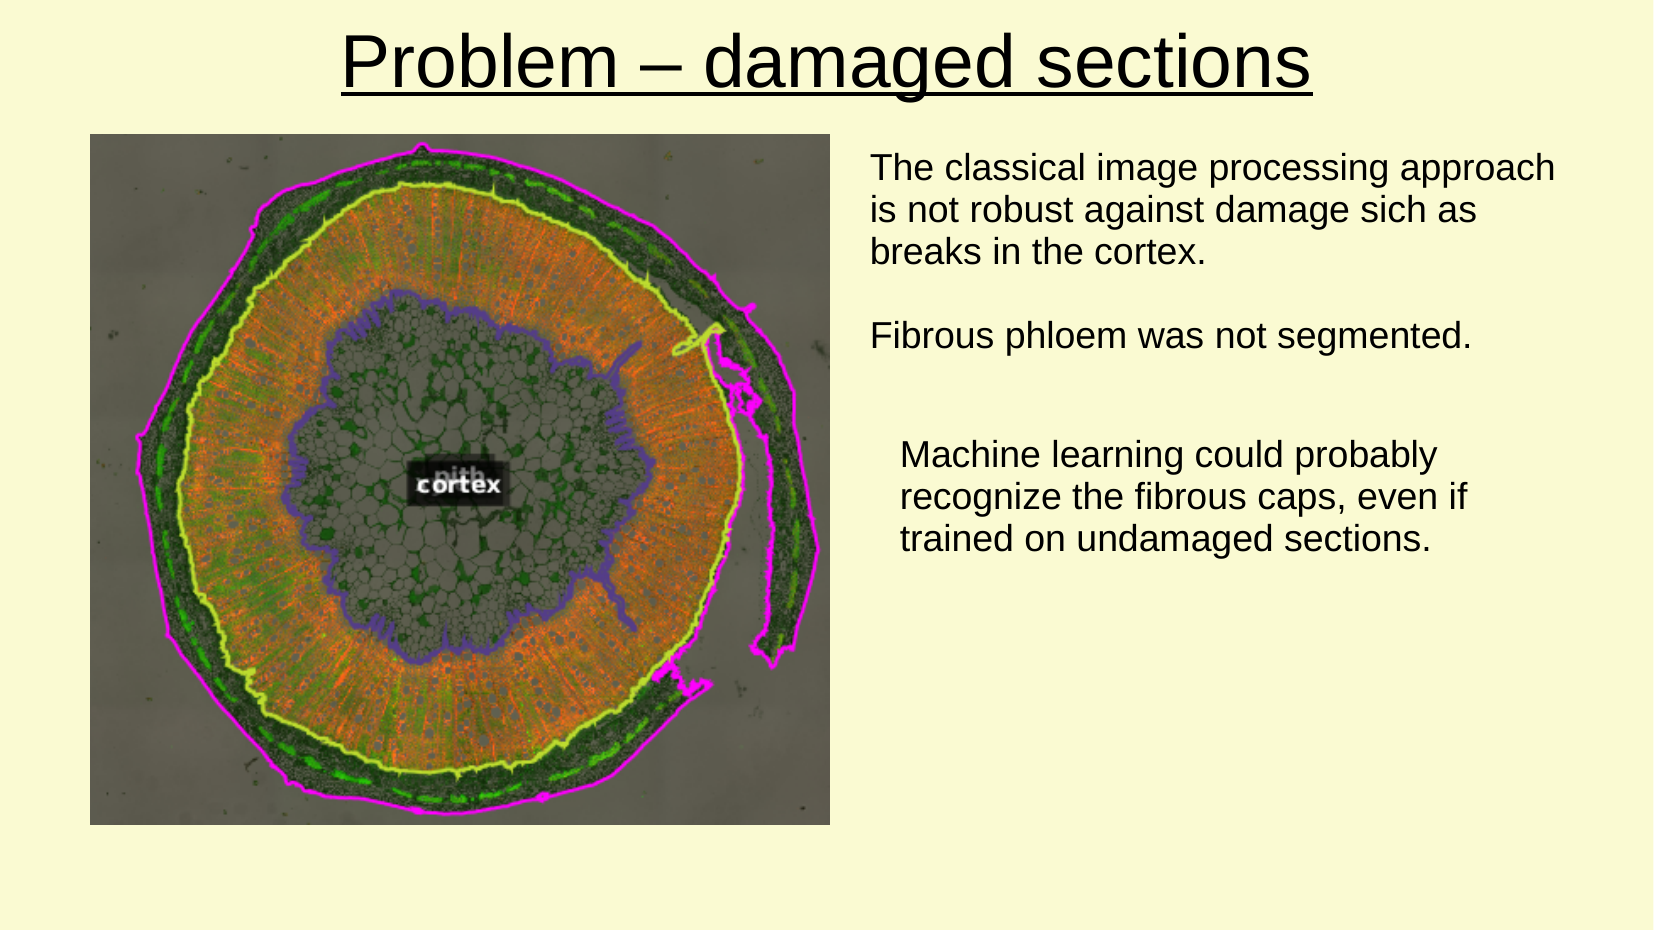

# Problem – damaged sections
The classical image processing approach is not robust against damage sich as breaks in the cortex.
Fibrous phloem was not segmented.
Machine learning could probably recognize the fibrous caps, even if trained on undamaged sections.